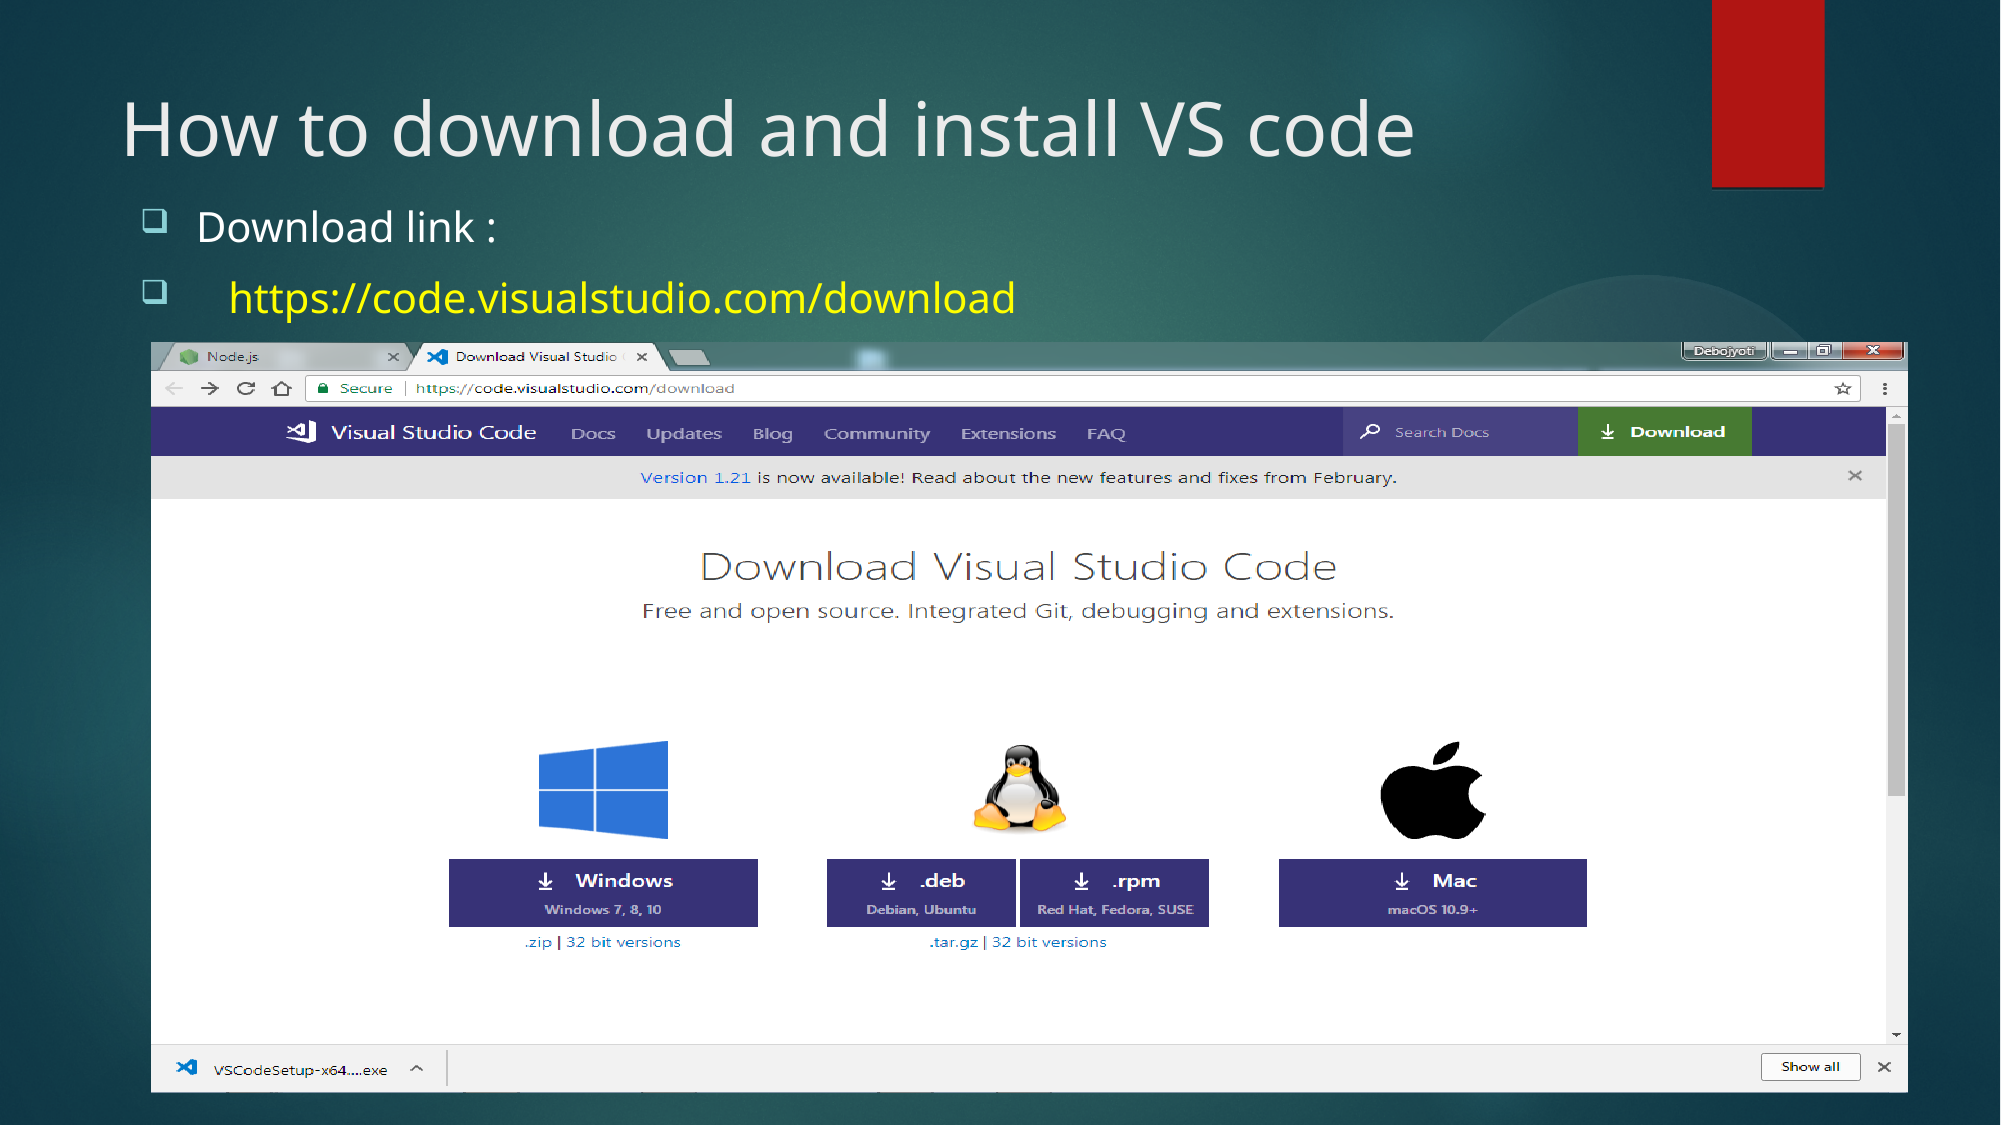

How to download and install VS code
Download link :
 https://code.visualstudio.com/download